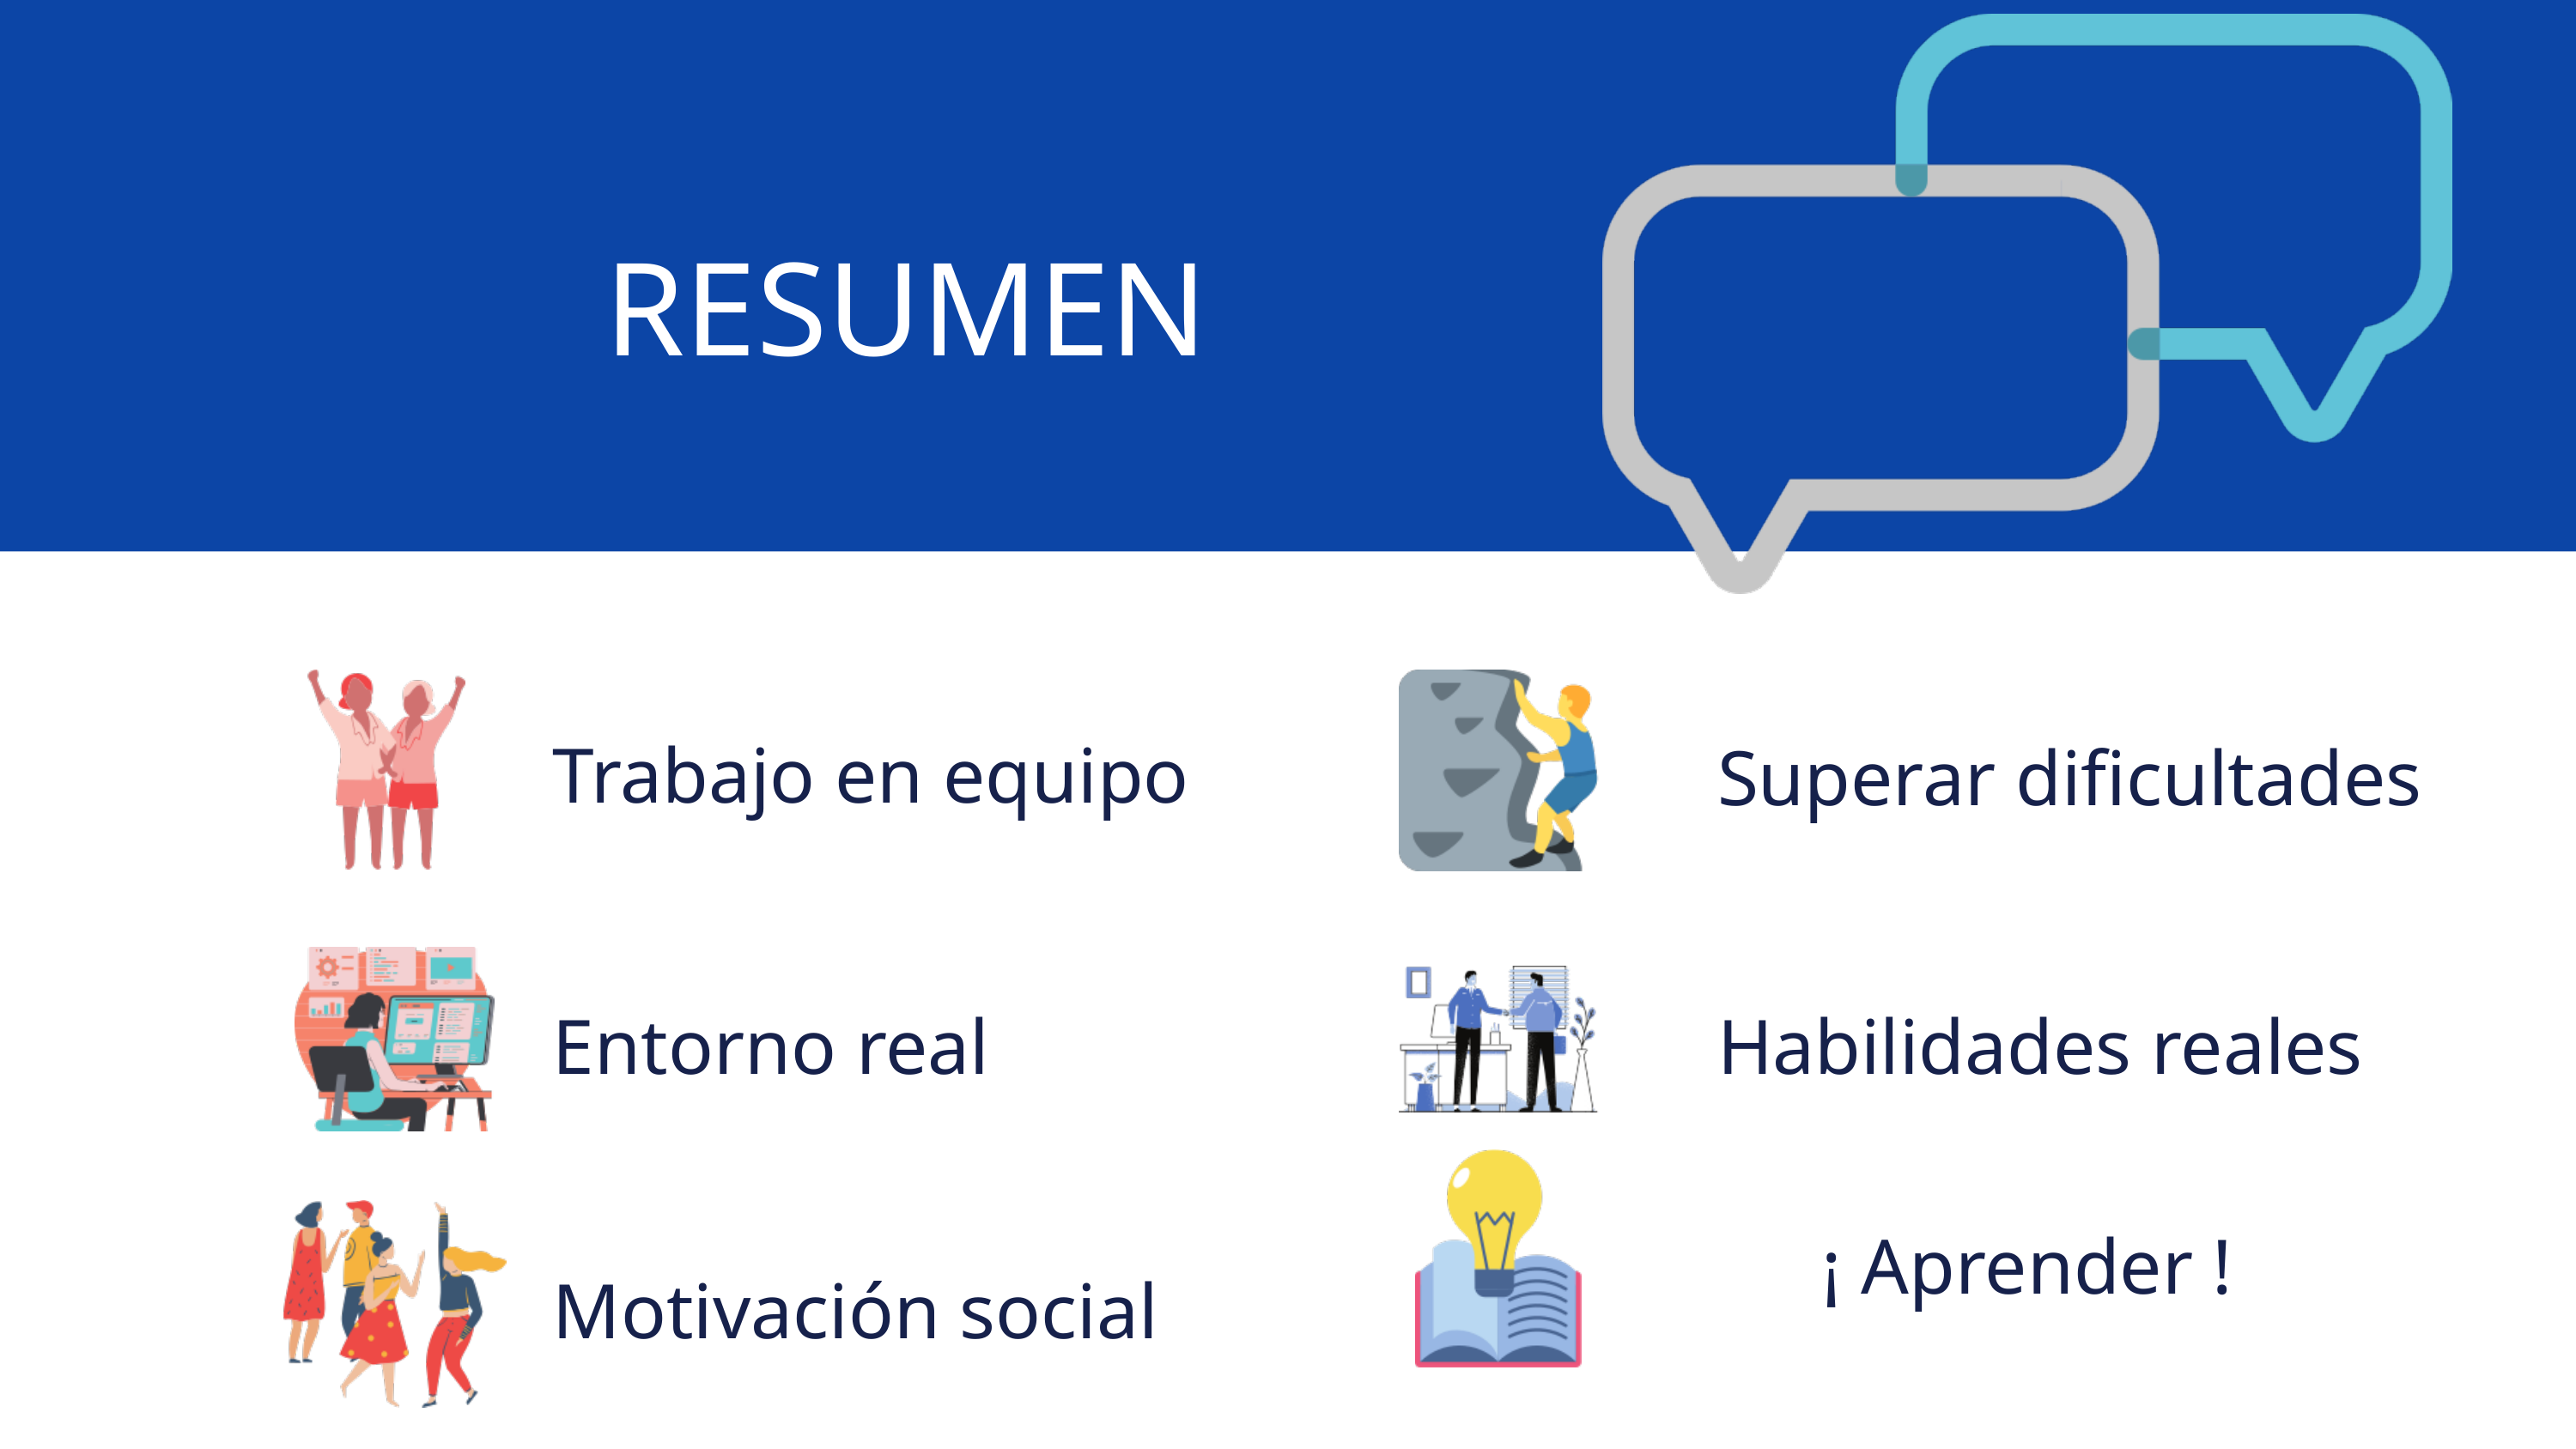

RESUMEN
Trabajo en equipo
Superar dificultades
Entorno real
Habilidades reales
¡ Aprender !
Motivación social